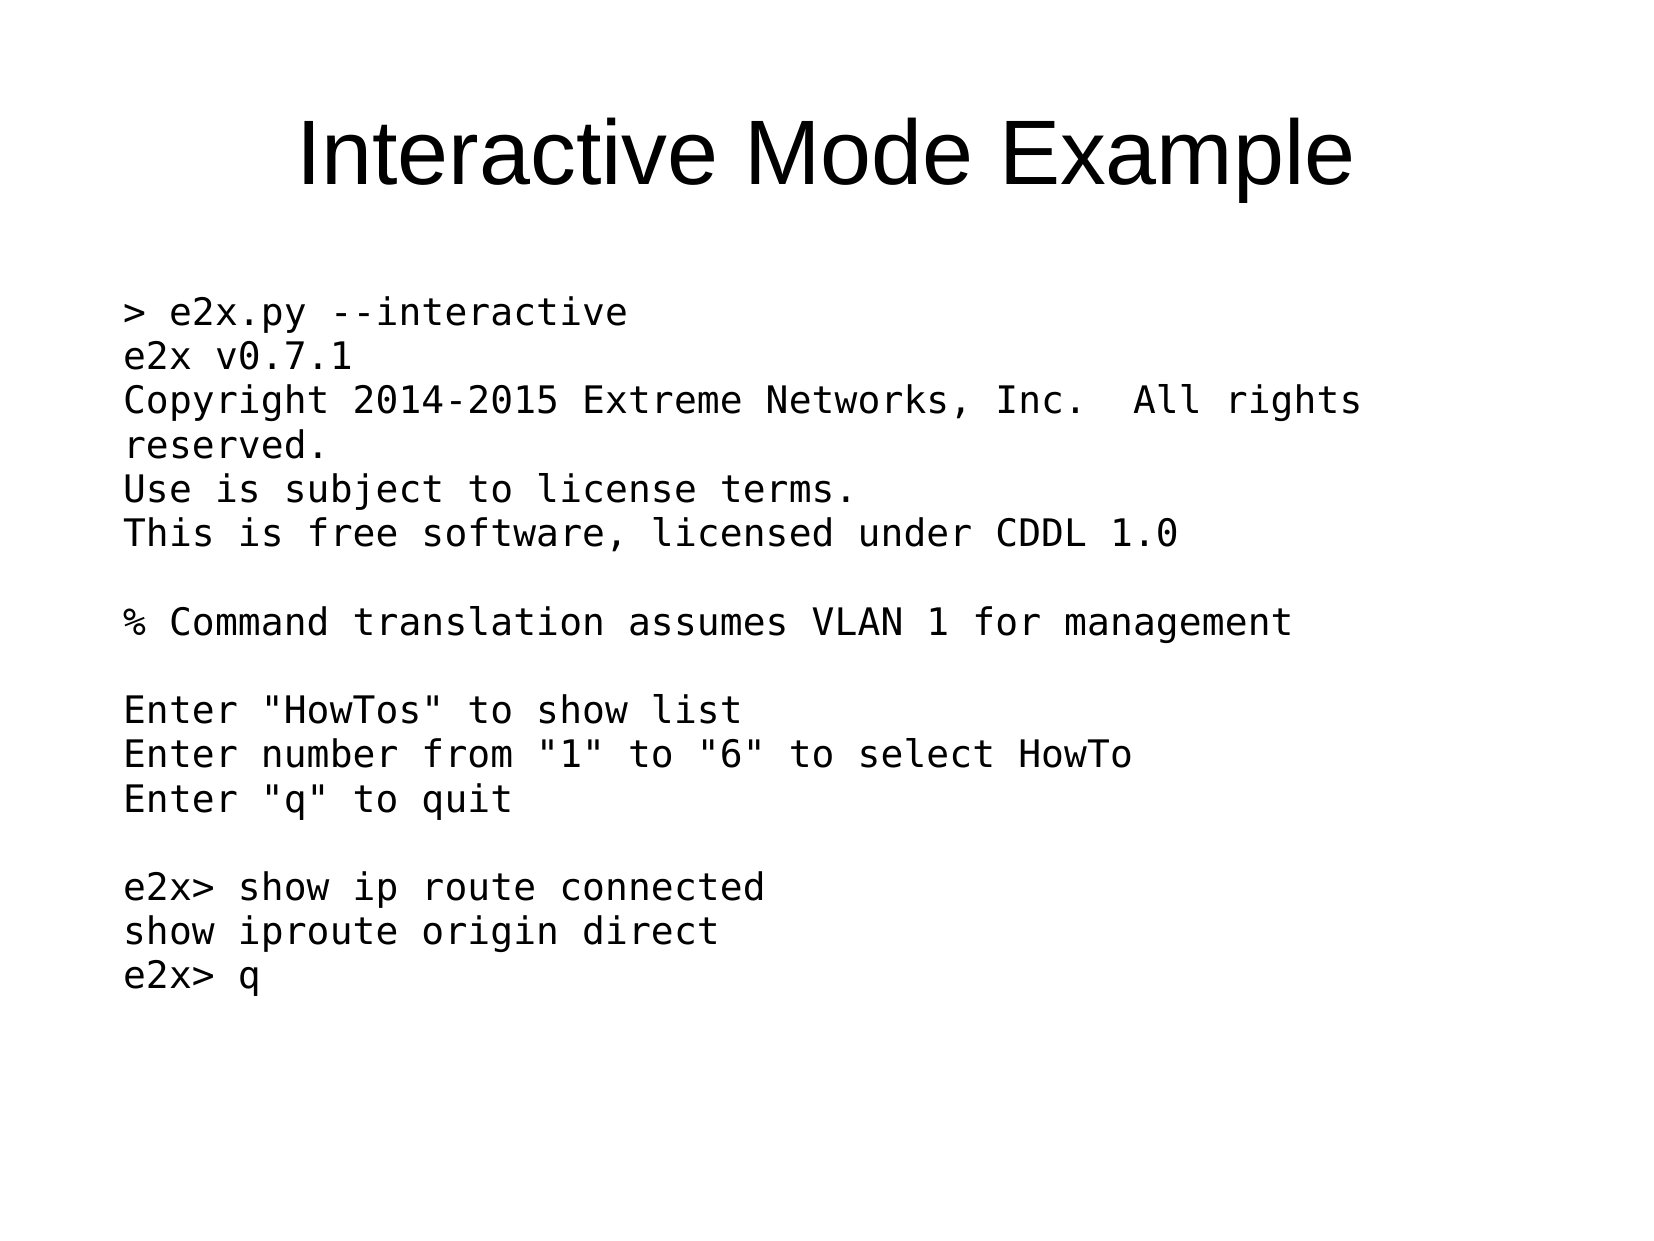

# Interactive Mode Example
> e2x.py --interactive
e2x v0.7.1
Copyright 2014-2015 Extreme Networks, Inc. All rights reserved.
Use is subject to license terms.
This is free software, licensed under CDDL 1.0
% Command translation assumes VLAN 1 for management
Enter "HowTos" to show list
Enter number from "1" to "6" to select HowTo
Enter "q" to quit
e2x> show ip route connected
show iproute origin direct
e2x> q